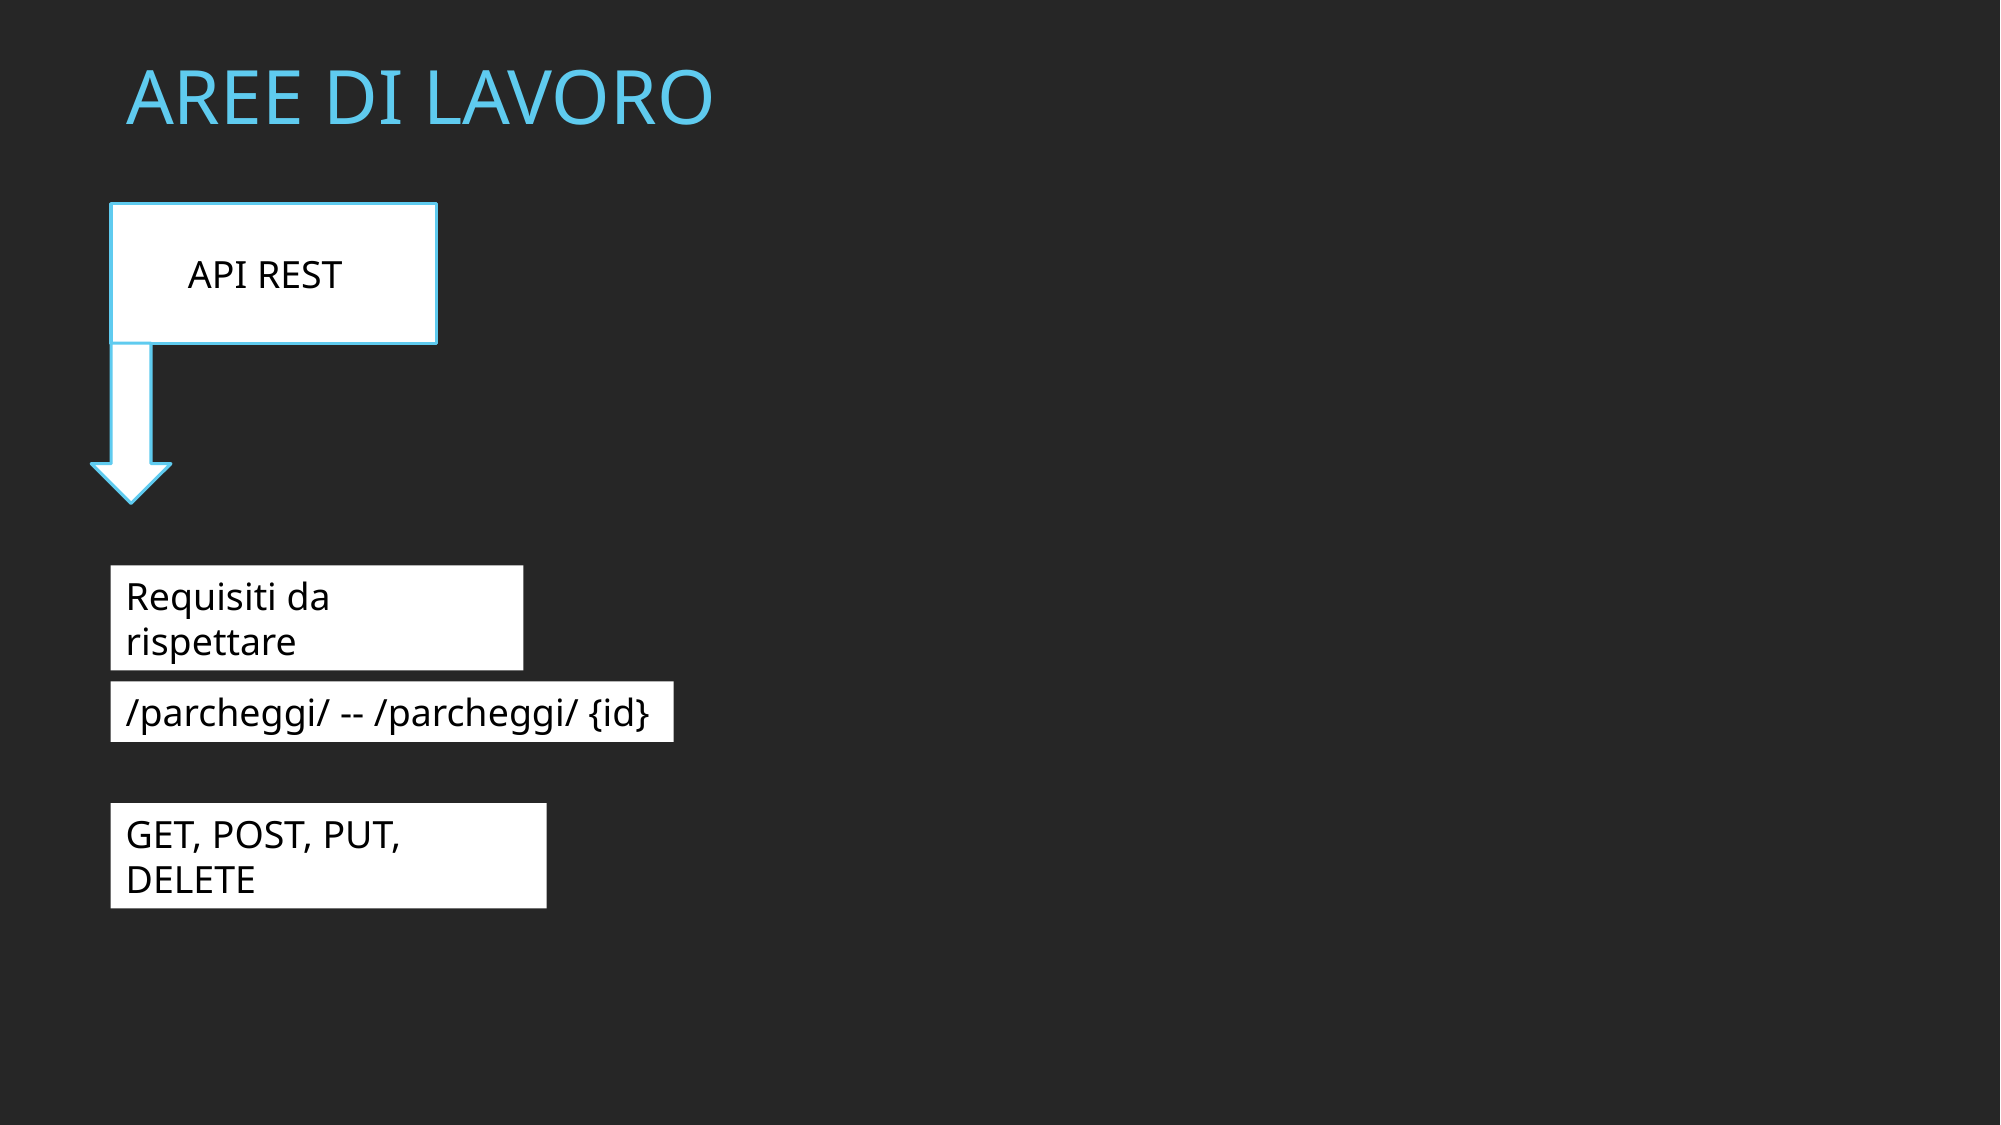

# AREE DI LAVORO
API REST
Requisiti da rispettare
/parcheggi/ -- /parcheggi/ {id}
GET, POST, PUT, DELETE